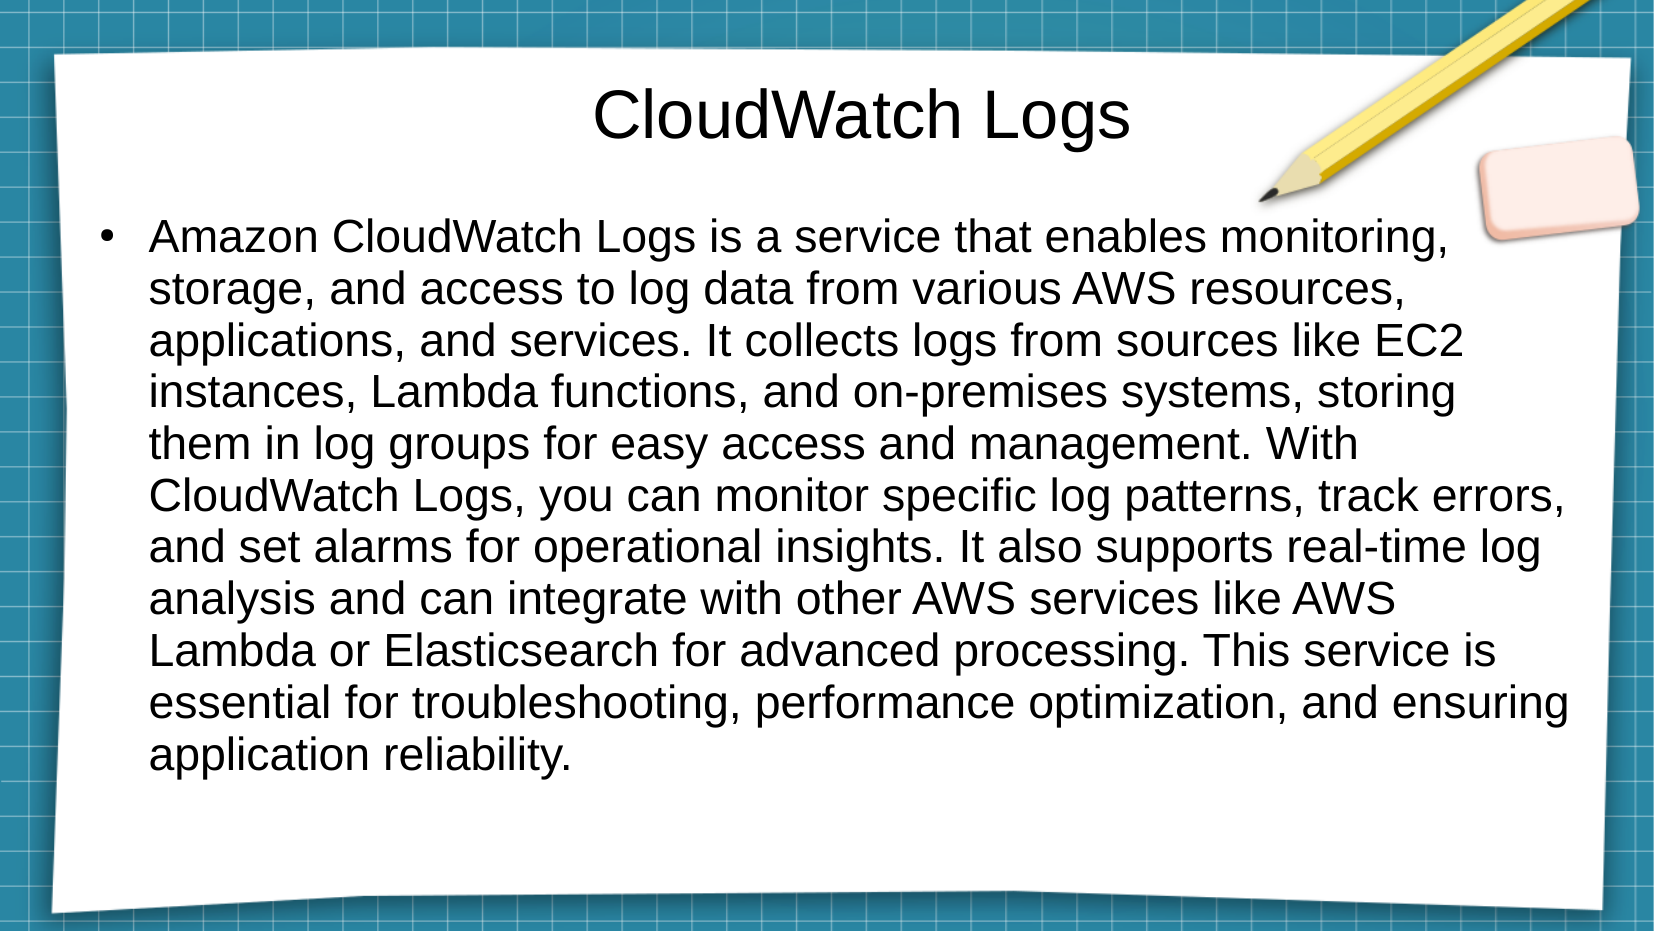

# CloudWatch Logs
Amazon CloudWatch Logs is a service that enables monitoring, storage, and access to log data from various AWS resources, applications, and services. It collects logs from sources like EC2 instances, Lambda functions, and on-premises systems, storing them in log groups for easy access and management. With CloudWatch Logs, you can monitor specific log patterns, track errors, and set alarms for operational insights. It also supports real-time log analysis and can integrate with other AWS services like AWS Lambda or Elasticsearch for advanced processing. This service is essential for troubleshooting, performance optimization, and ensuring application reliability.